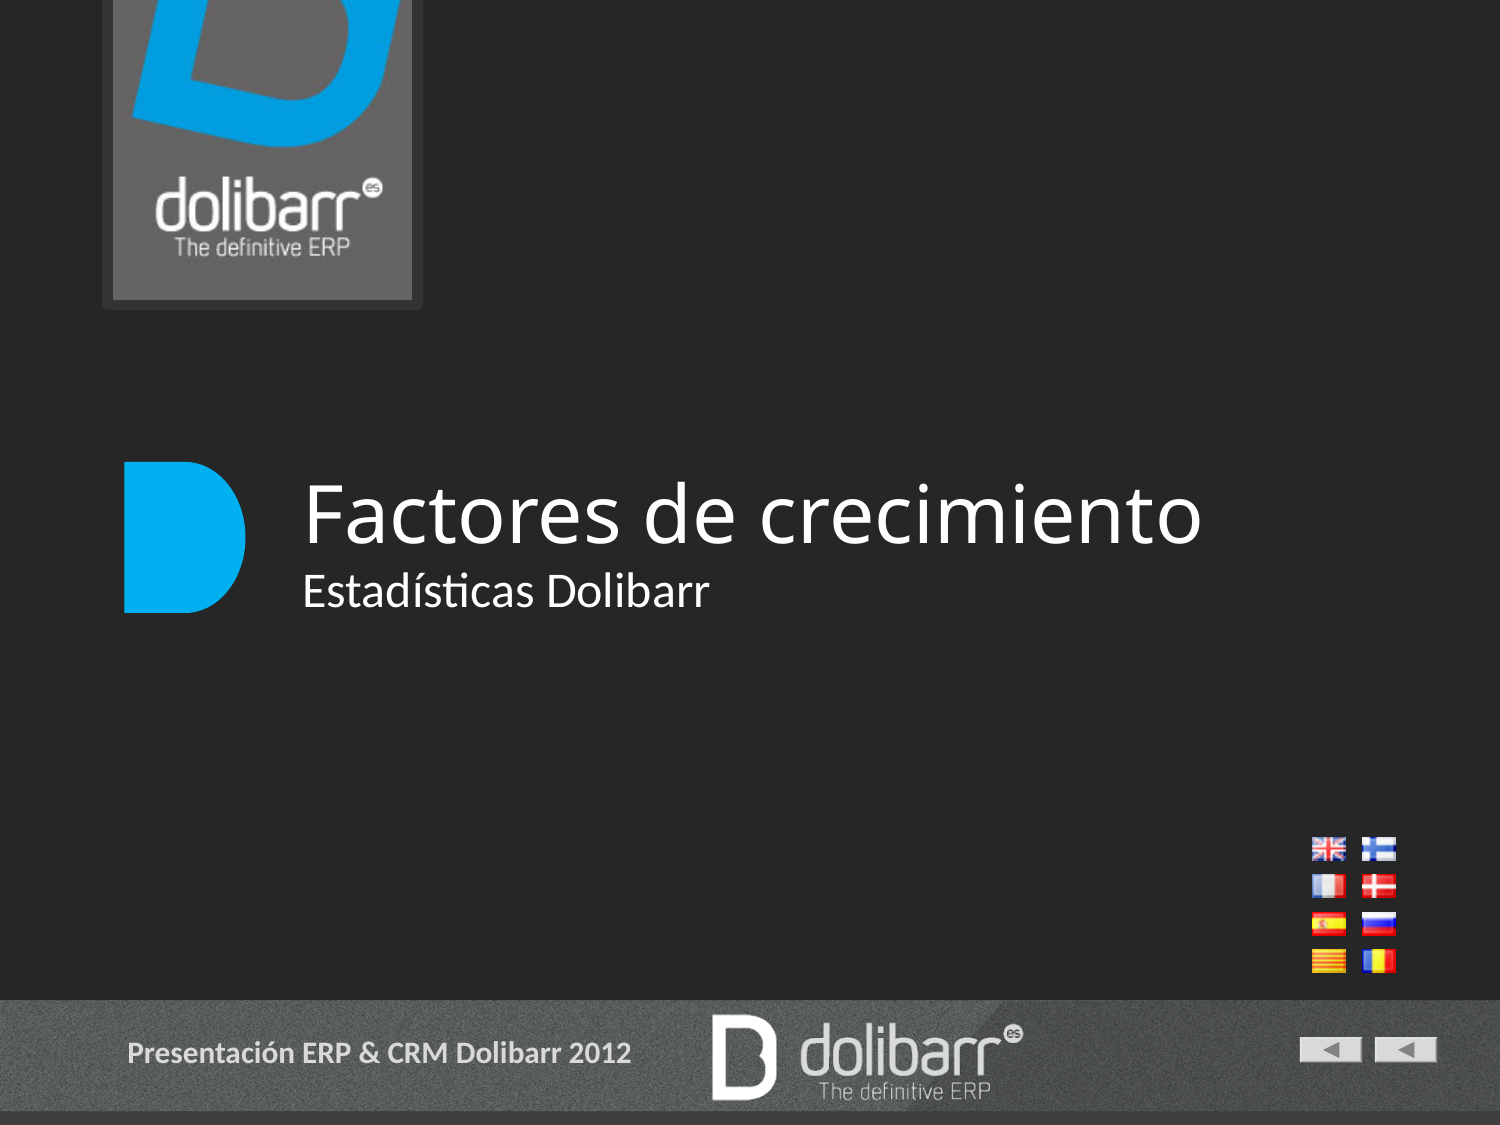

# Factores de crecimiento
Estadísticas Dolibarr
Presentación ERP & CRM Dolibarr 2012